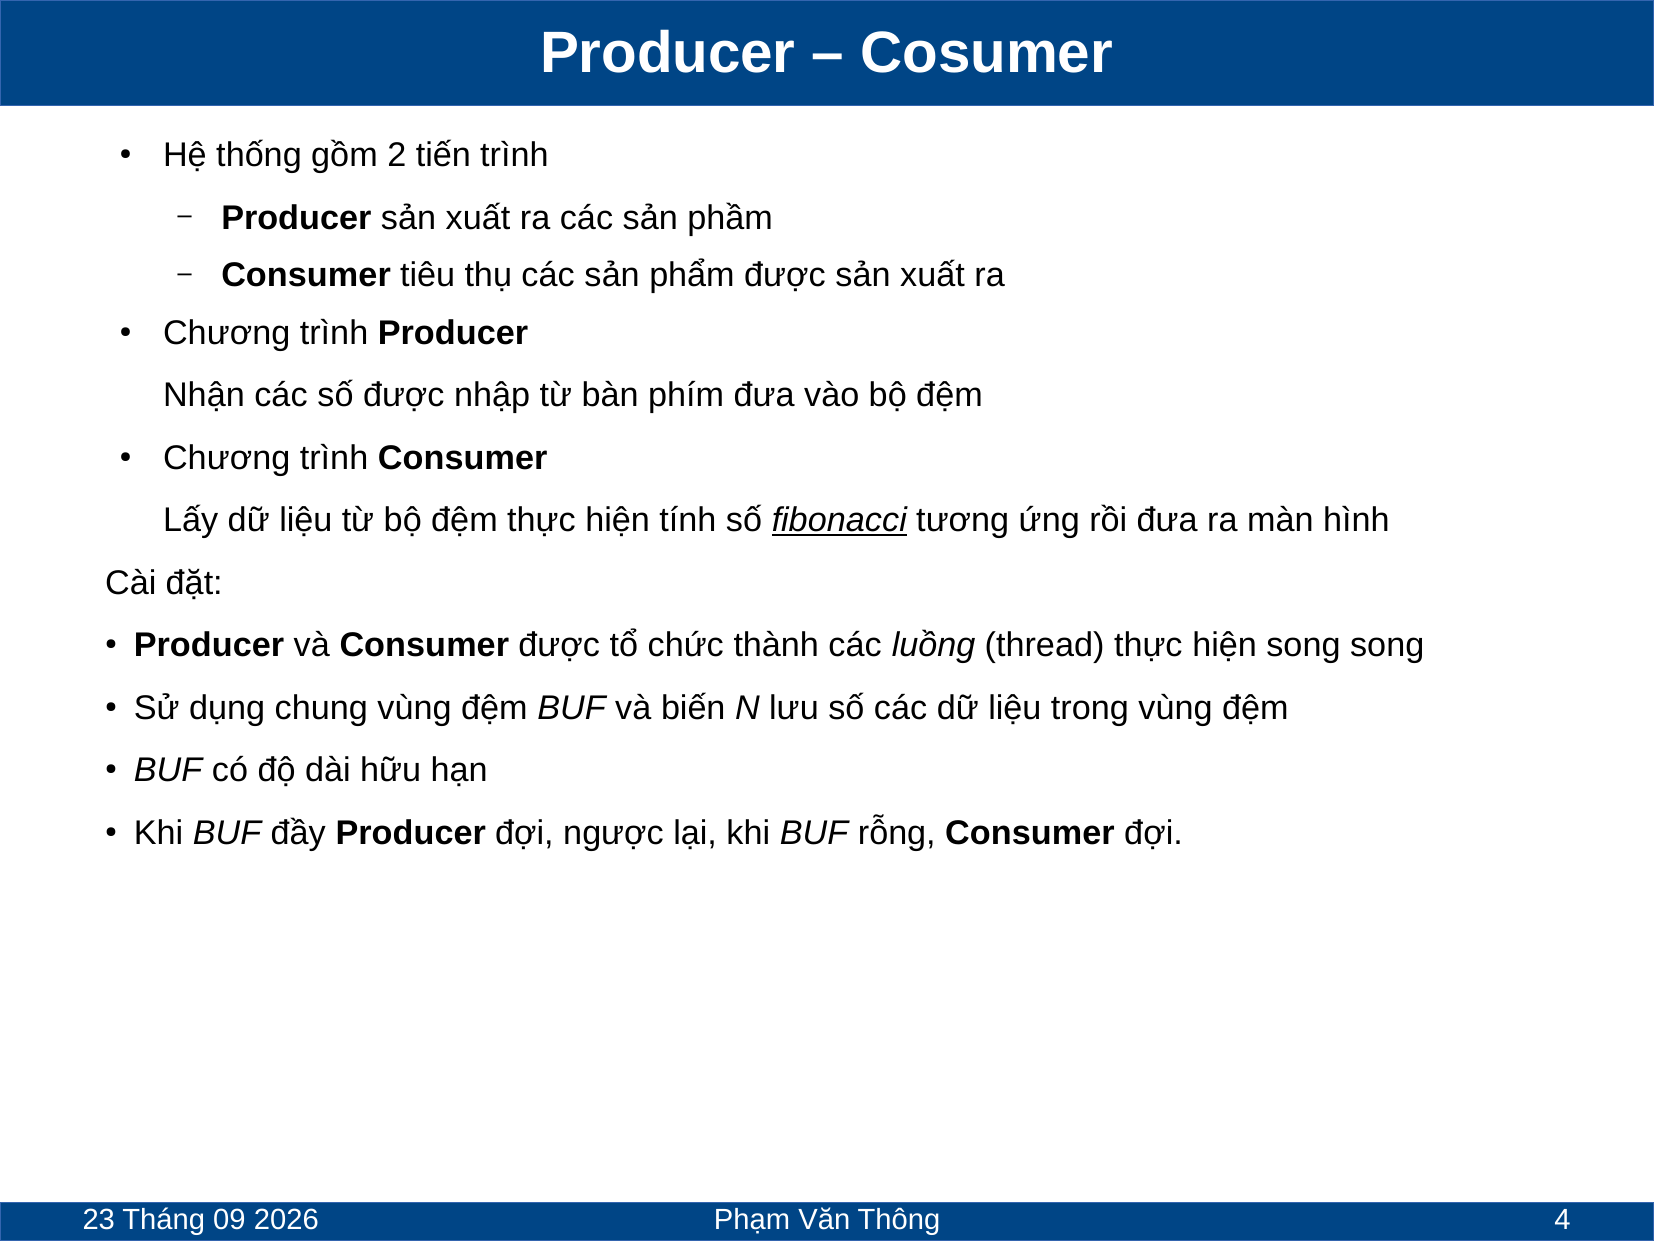

# Producer – Cosumer
Hệ thống gồm 2 tiến trình
Producer sản xuất ra các sản phầm
Consumer tiêu thụ các sản phẩm được sản xuất ra
Chương trình Producer
Nhận các số được nhập từ bàn phím đưa vào bộ đệm
Chương trình Consumer
Lấy dữ liệu từ bộ đệm thực hiện tính số fibonacci tương ứng rồi đưa ra màn hình
Cài đặt:
Producer và Consumer được tổ chức thành các luồng (thread) thực hiện song song
Sử dụng chung vùng đệm BUF và biến N lưu số các dữ liệu trong vùng đệm
BUF có độ dài hữu hạn
Khi BUF đầy Producer đợi, ngược lại, khi BUF rỗng, Consumer đợi.
Phạm Văn Thông
4